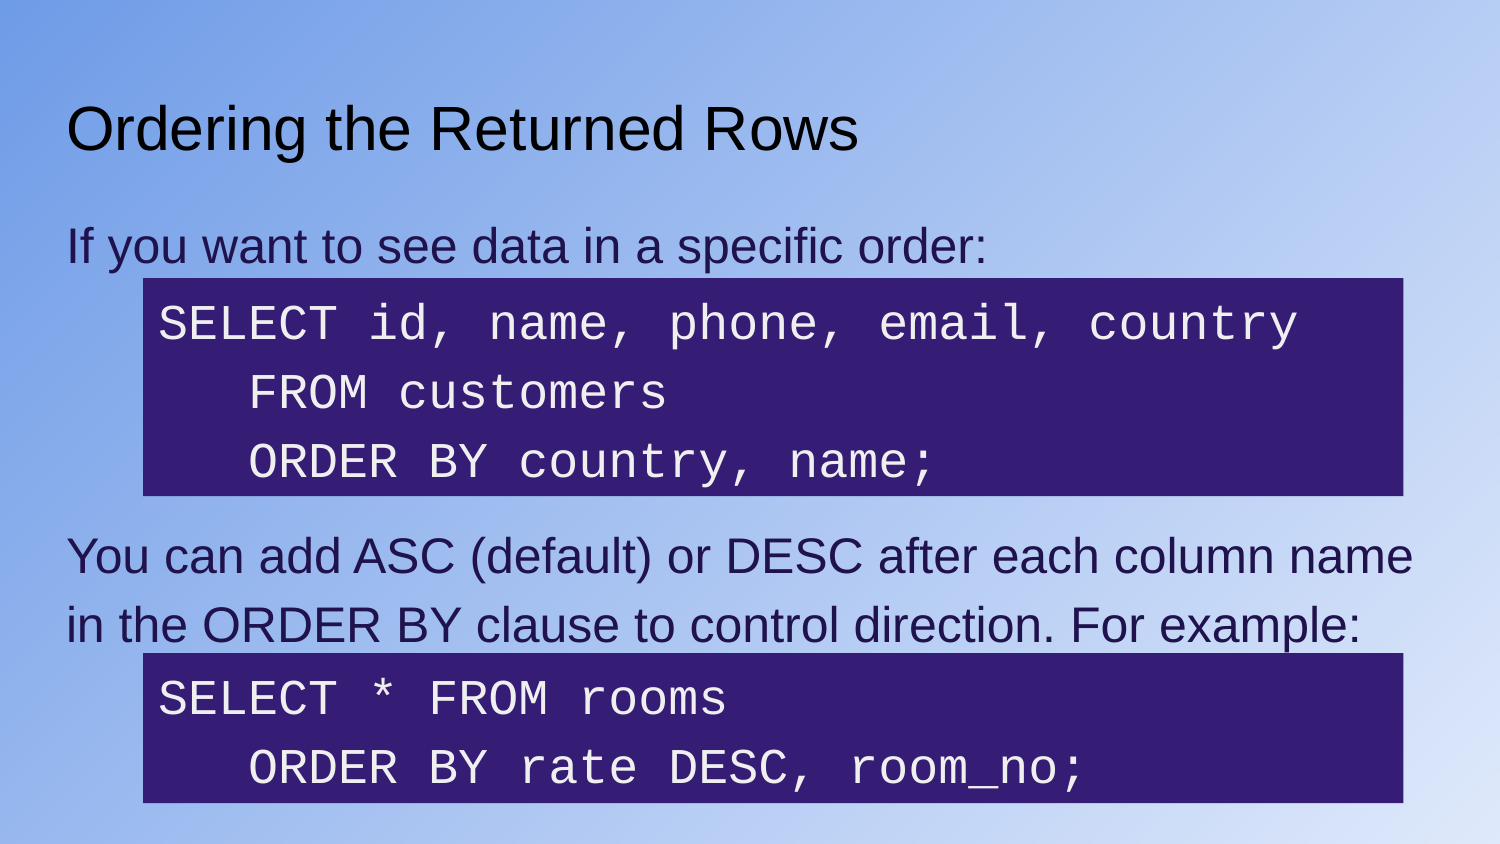

# Ordering the Returned Rows
If you want to see data in a specific order:
You can add ASC (default) or DESC after each column name in the ORDER BY clause to control direction. For example:
SELECT id, name, phone, email, country
 FROM customers
 ORDER BY country, name;
SELECT * FROM rooms
 ORDER BY rate DESC, room_no;